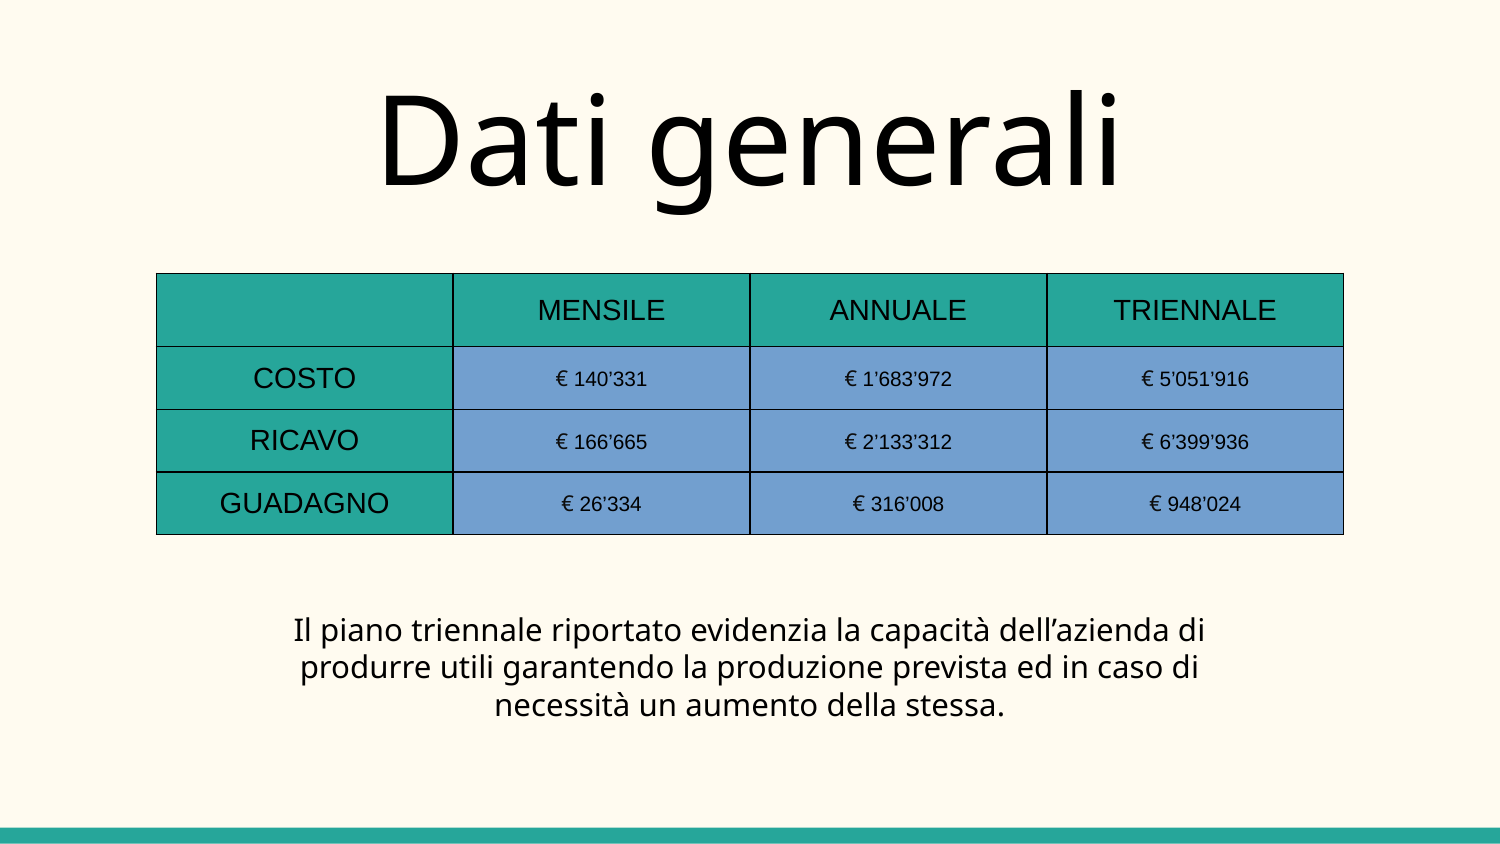

Dati generali
| | MENSILE | ANNUALE | TRIENNALE |
| --- | --- | --- | --- |
| COSTO | € 140’331 | € 1’683’972 | € 5’051’916 |
| RICAVO | € 166’665 | € 2’133’312 | € 6’399’936 |
| GUADAGNO | € 26’334 | € 316’008 | € 948’024 |
Il piano triennale riportato evidenzia la capacità dell’azienda di produrre utili garantendo la produzione prevista ed in caso di necessità un aumento della stessa.